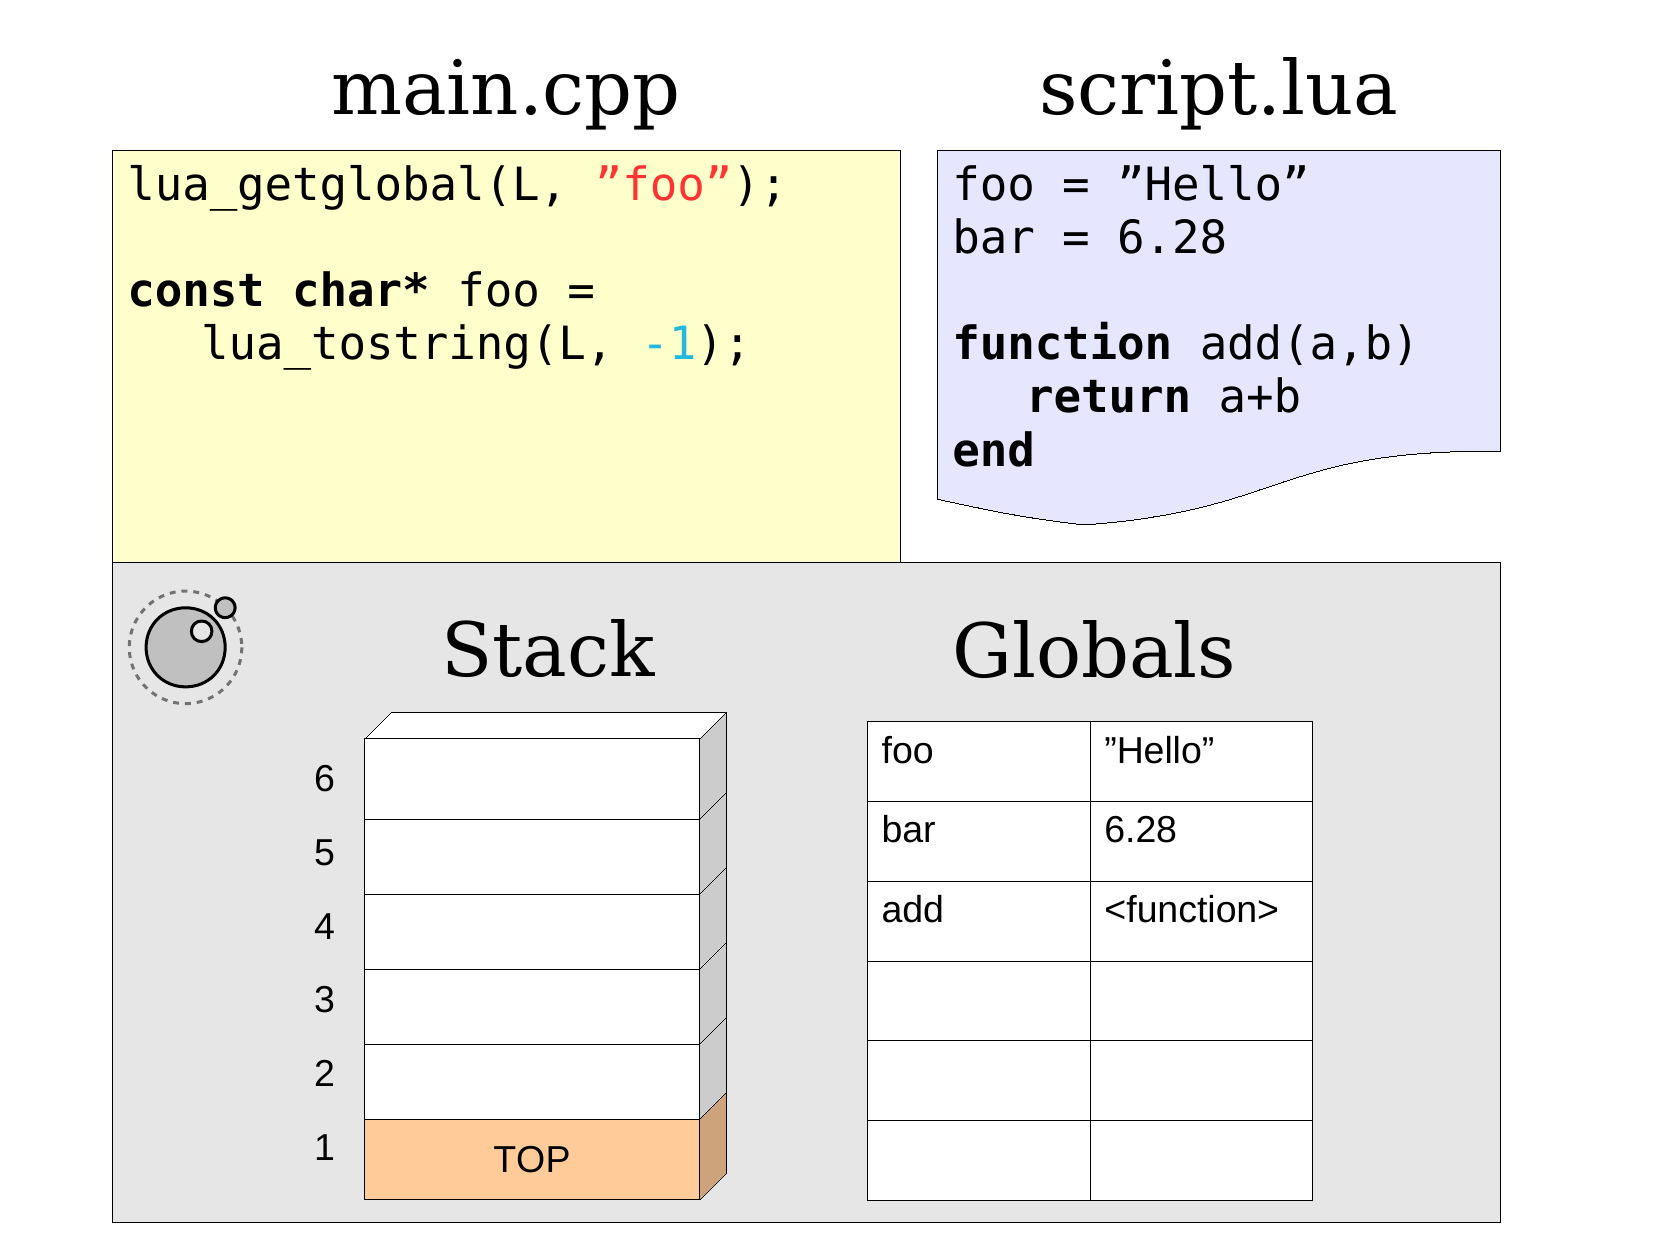

main.cpp
script.lua
lua_getglobal(L, ”foo”);
const char* foo =
	lua_tostring(L, -1);
foo = ”Hello”
bar = 6.28
function add(a,b)
	return a+b
end
Stack
Globals
| foo | ”Hello” |
| --- | --- |
| bar | 6.28 |
| add | <function> |
| | |
| | |
| | |
| 6 | |
| --- | --- |
| 5 | |
| 4 | |
| 3 | |
| 2 | |
| 1 | |
TOP